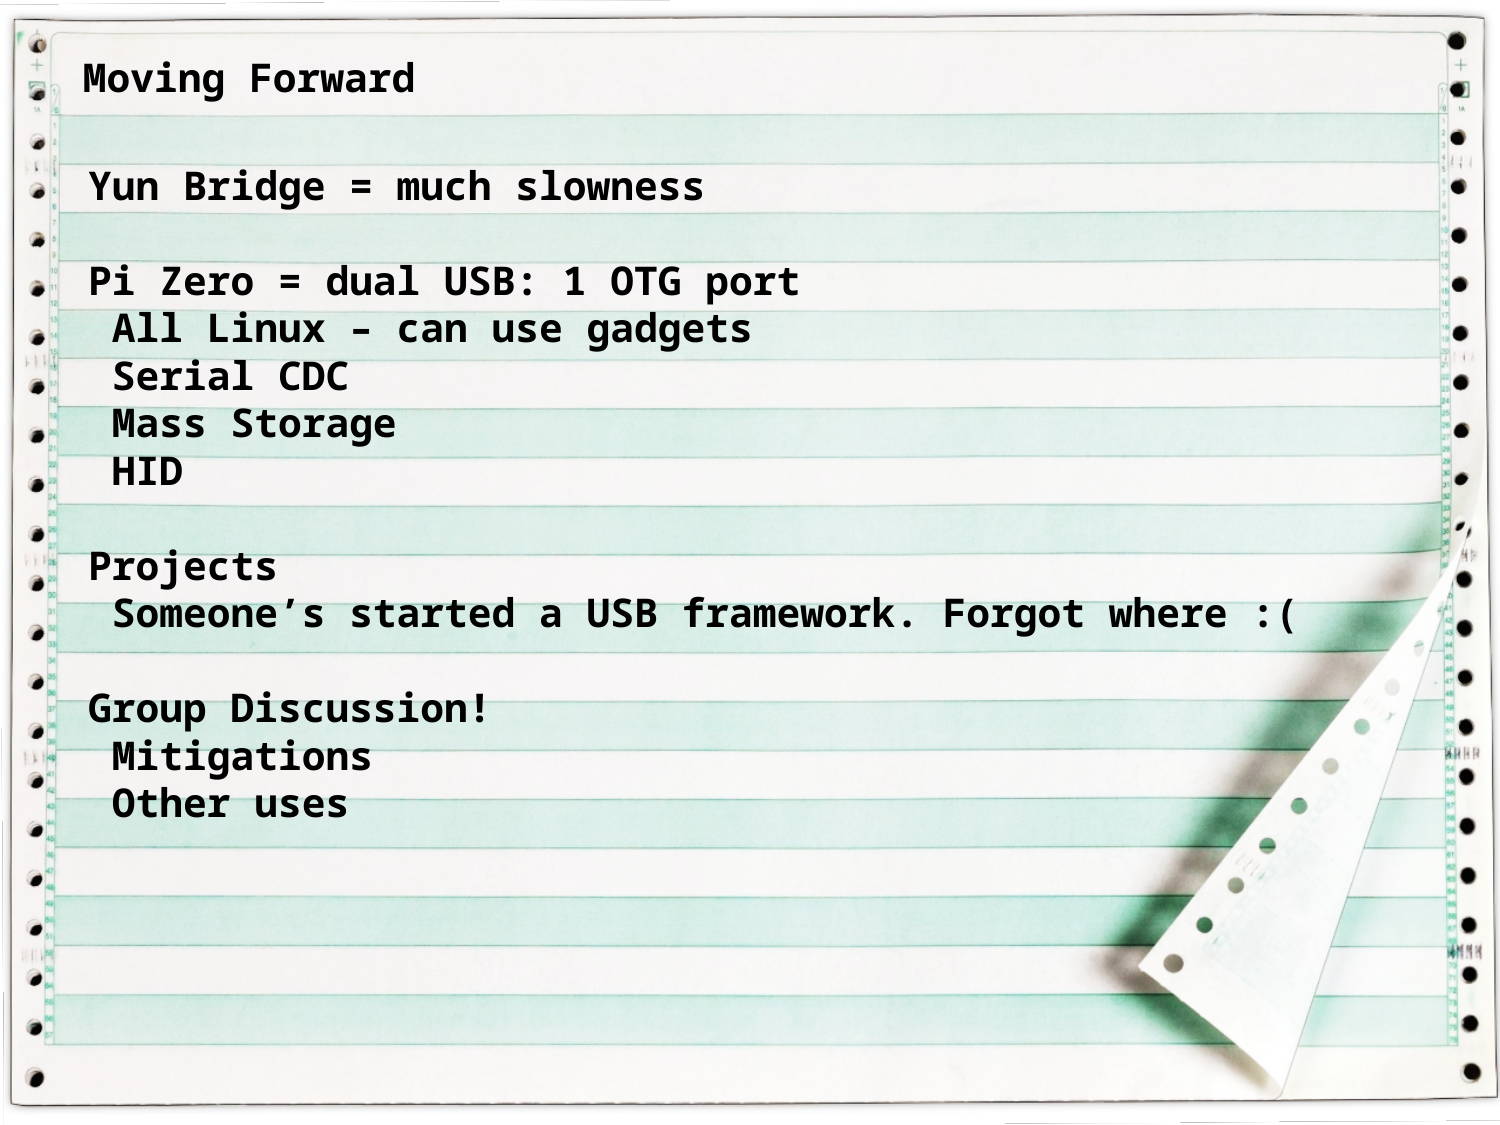

Moving Forward
Yun Bridge = much slowness
Pi Zero = dual USB: 1 OTG port
 All Linux – can use gadgets
 Serial CDC
 Mass Storage
 HID
Projects
 Someone’s started a USB framework. Forgot where :(
Group Discussion!
 Mitigations
 Other uses